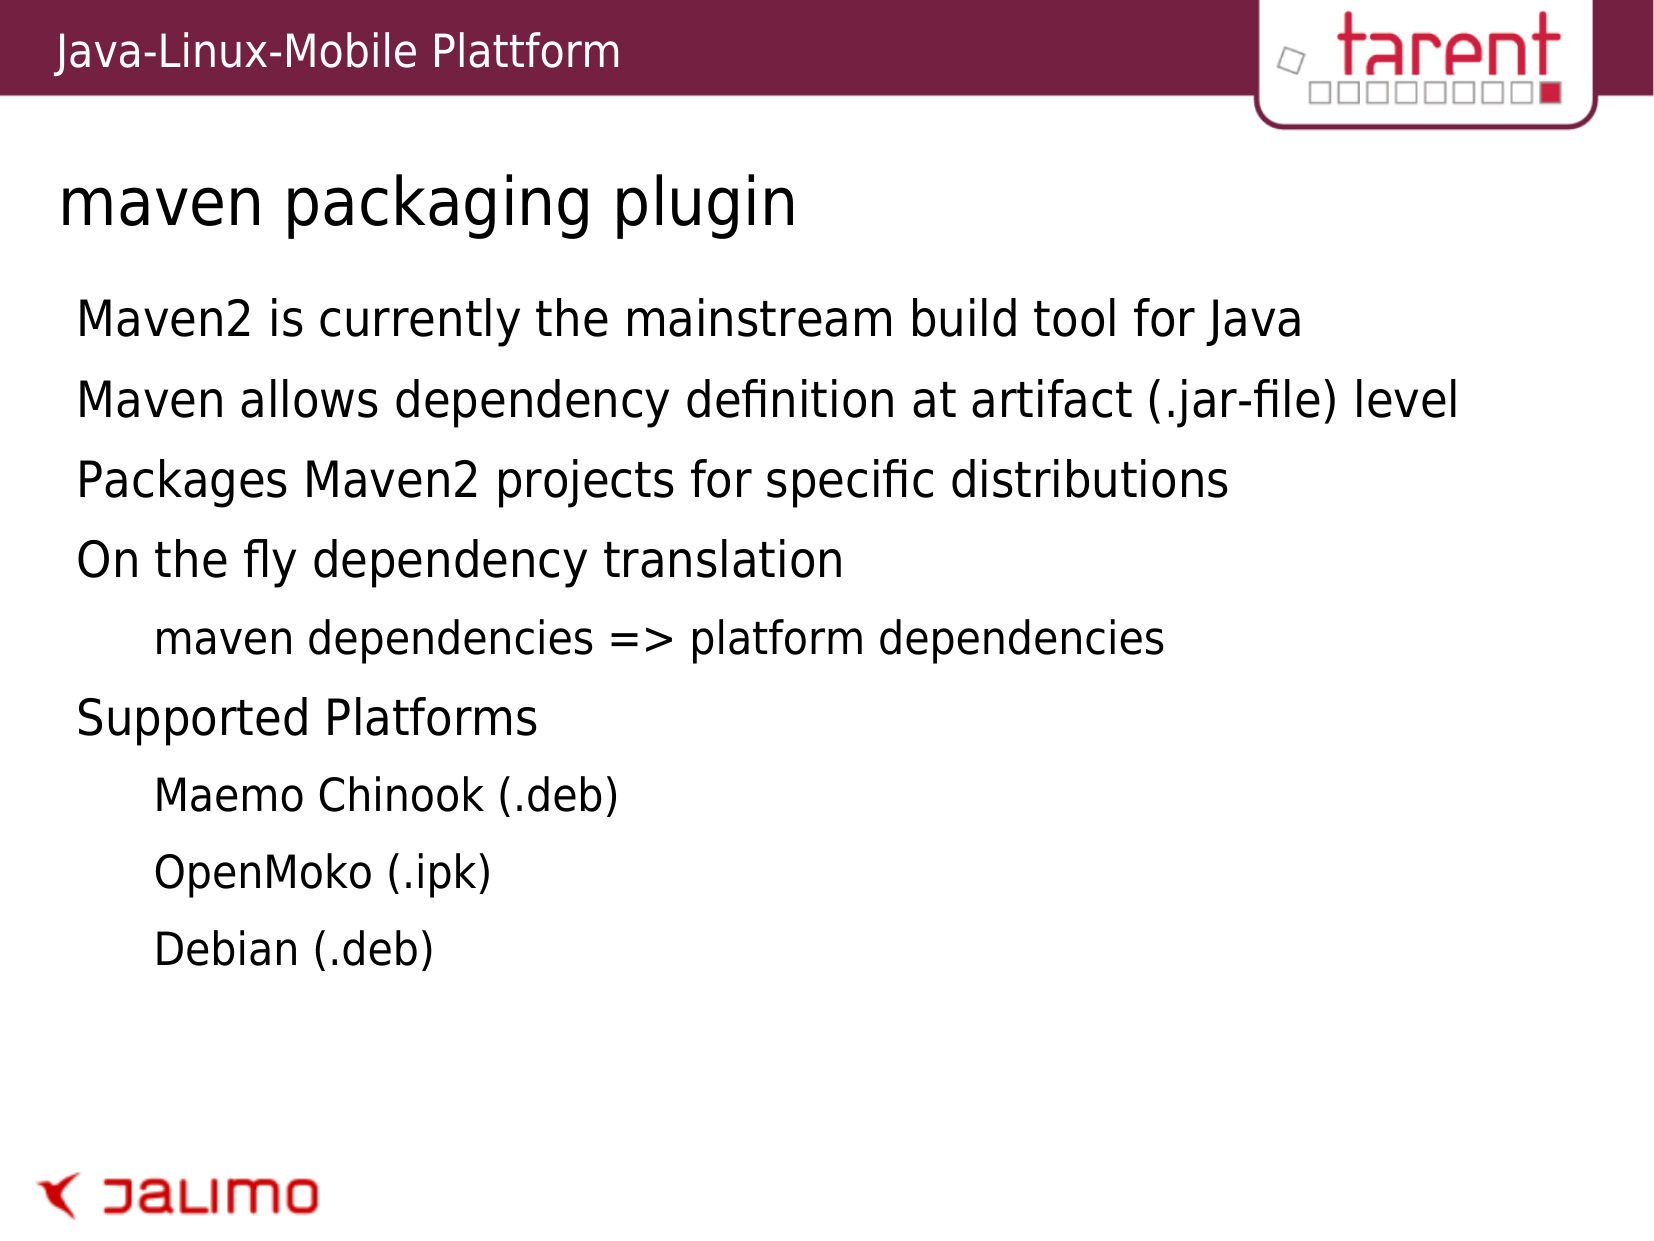

# maven packaging plugin
Maven2 is currently the mainstream build tool for Java
Maven allows dependency definition at artifact (.jar-file) level
Packages Maven2 projects for specific distributions
On the fly dependency translation
maven dependencies => platform dependencies
Supported Platforms
Maemo Chinook (.deb)
OpenMoko (.ipk)
Debian (.deb)